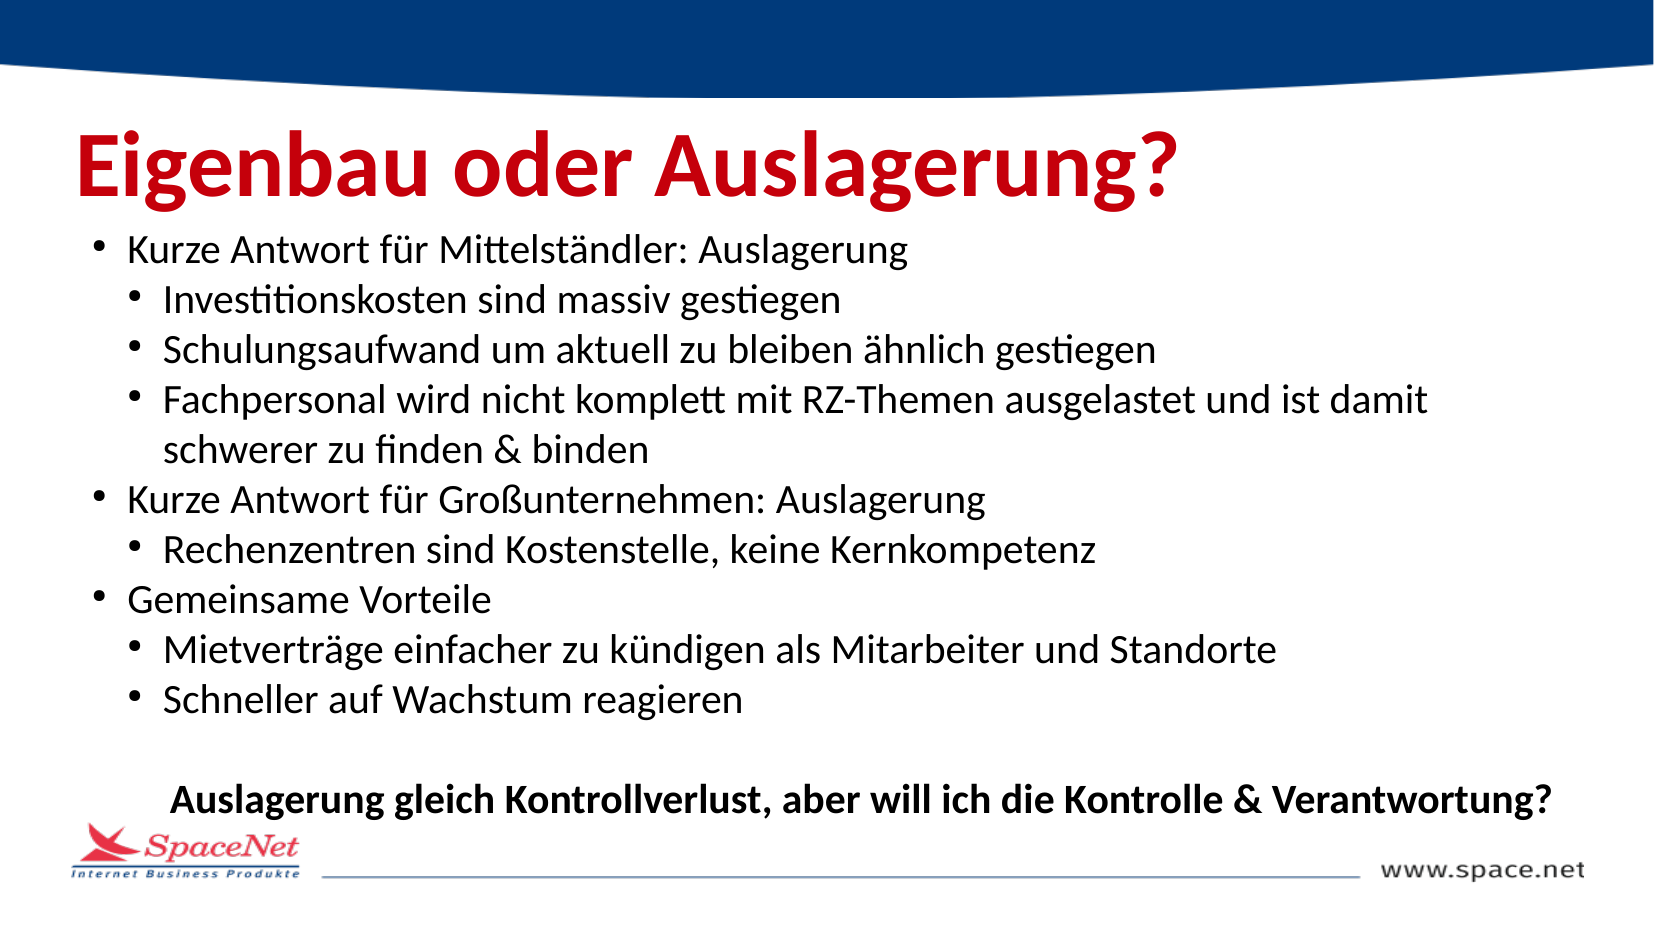

Eigenbau oder Auslagerung?
Kurze Antwort für Mittelständler: Auslagerung
Investitionskosten sind massiv gestiegen
Schulungsaufwand um aktuell zu bleiben ähnlich gestiegen
Fachpersonal wird nicht komplett mit RZ-Themen ausgelastet und ist damit schwerer zu finden & binden
Kurze Antwort für Großunternehmen: Auslagerung
Rechenzentren sind Kostenstelle, keine Kernkompetenz
Gemeinsame Vorteile
Mietverträge einfacher zu kündigen als Mitarbeiter und Standorte
Schneller auf Wachstum reagieren
Auslagerung gleich Kontrollverlust, aber will ich die Kontrolle & Verantwortung?